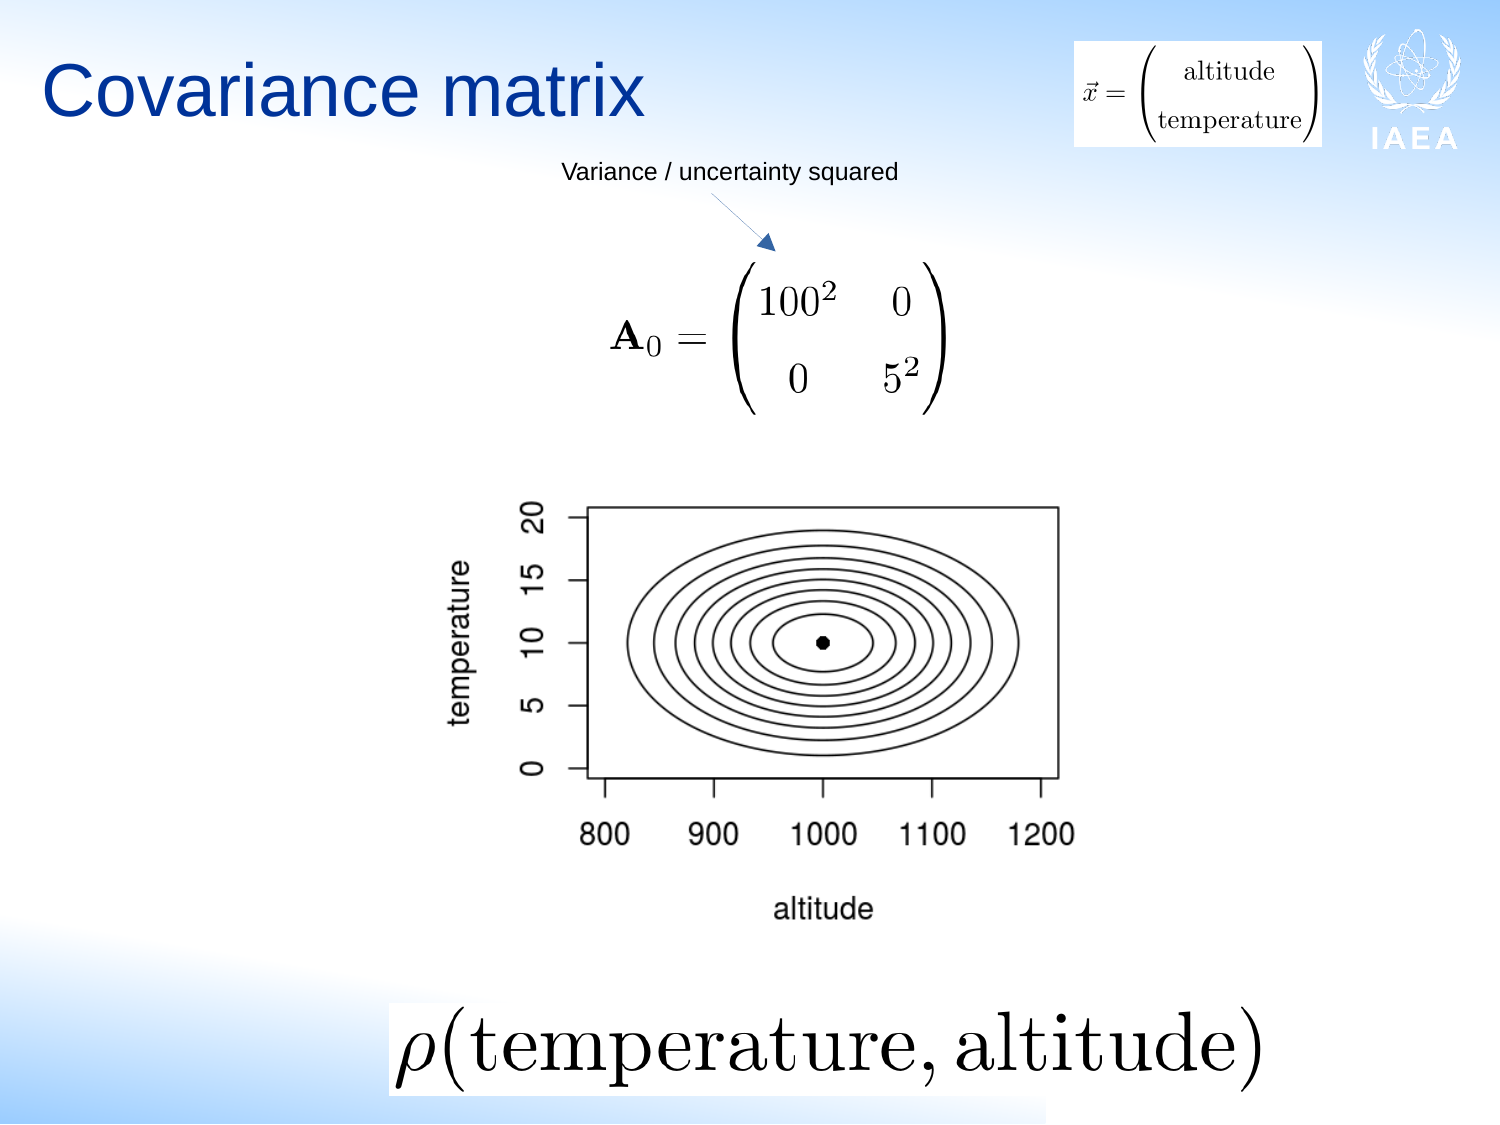

# Covariance matrix
Variance / uncertainty squared